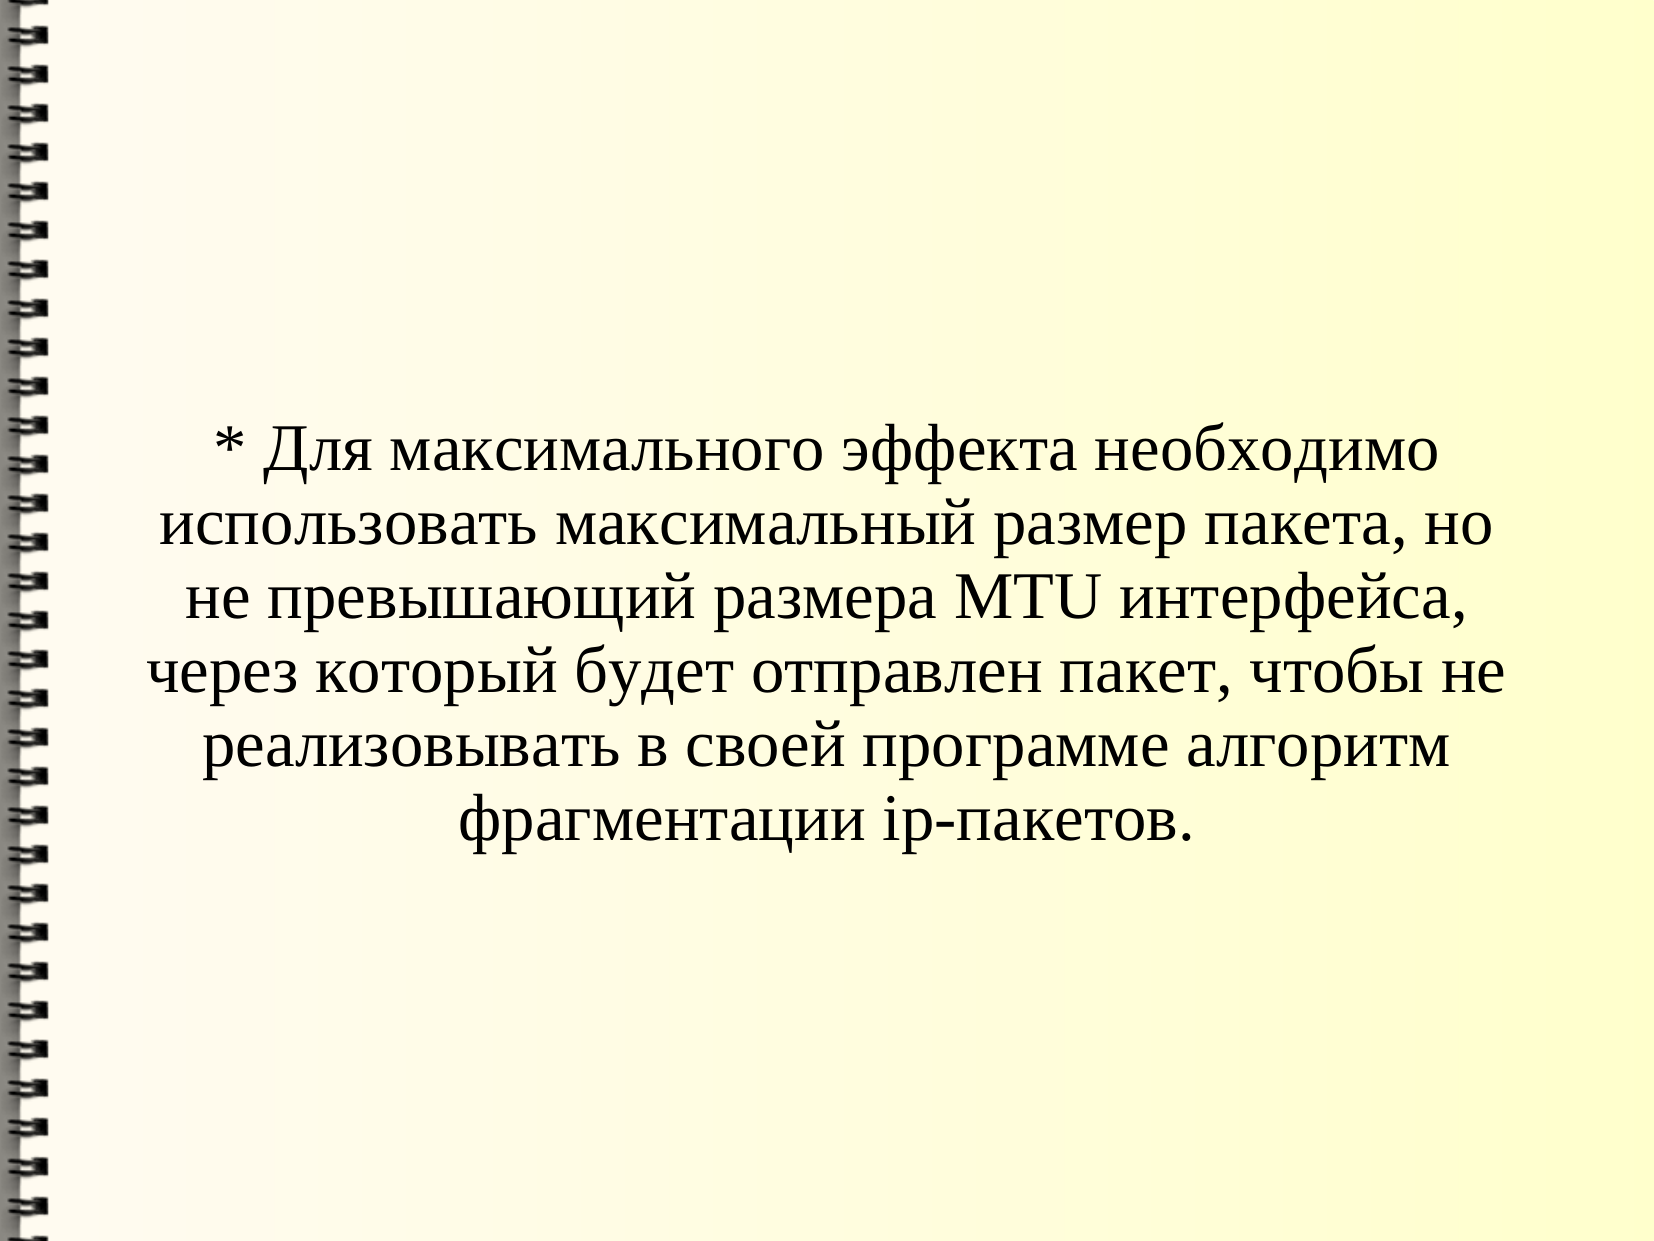

# * Для максимального эффекта необходимо использовать максимальный размер пакета, но не превышающий размера MTU интерфейса, через который будет отправлен пакет, чтобы не реализовывать в своей программе алгоритм фрагментации ip-пакетов.